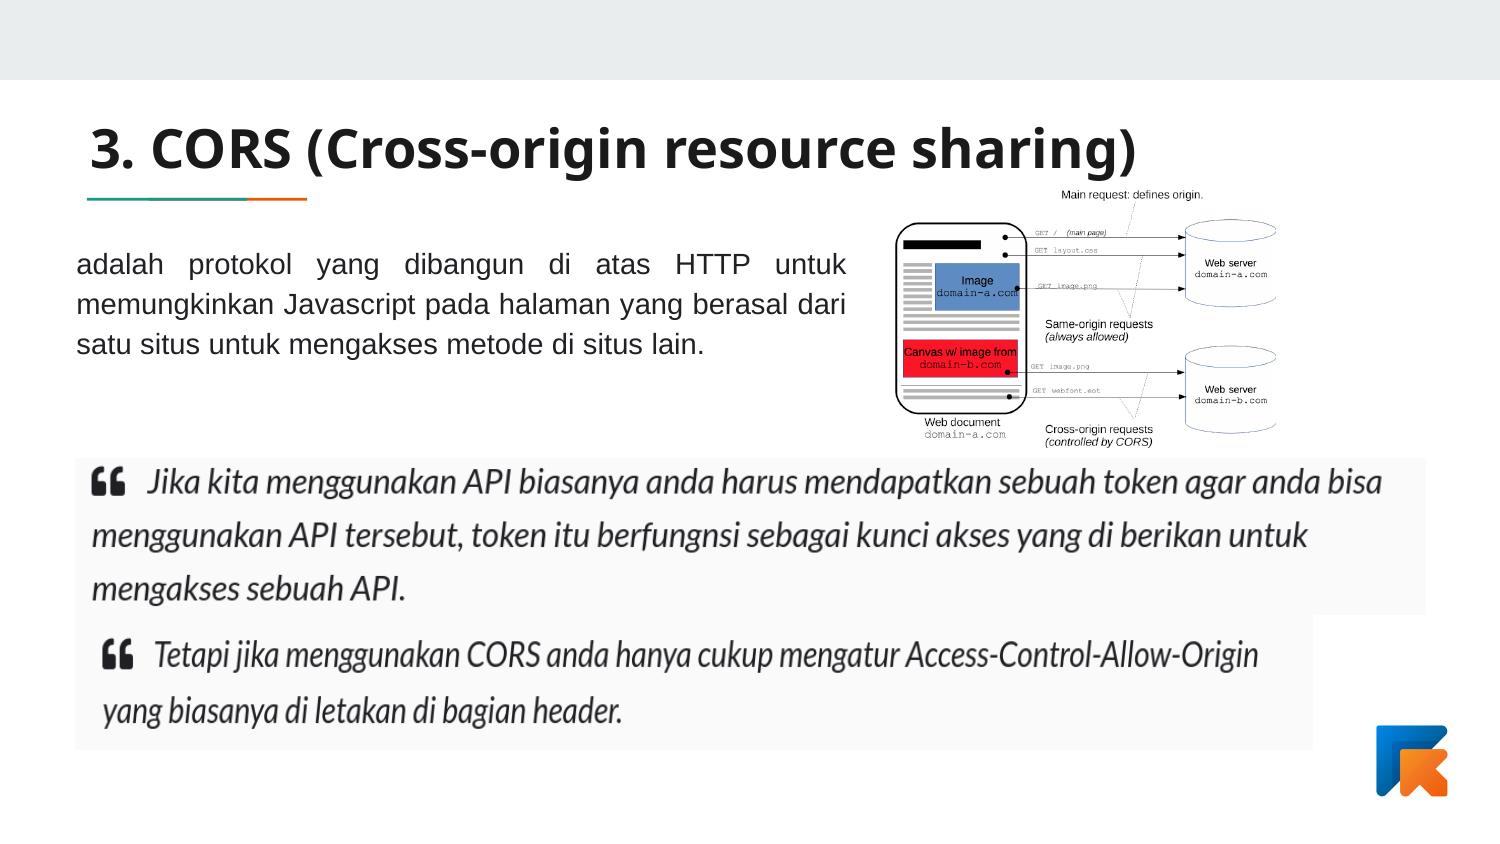

# 3. CORS (Cross-origin resource sharing)
adalah protokol yang dibangun di atas HTTP untuk memungkinkan Javascript pada halaman yang berasal dari satu situs untuk mengakses metode di situs lain.